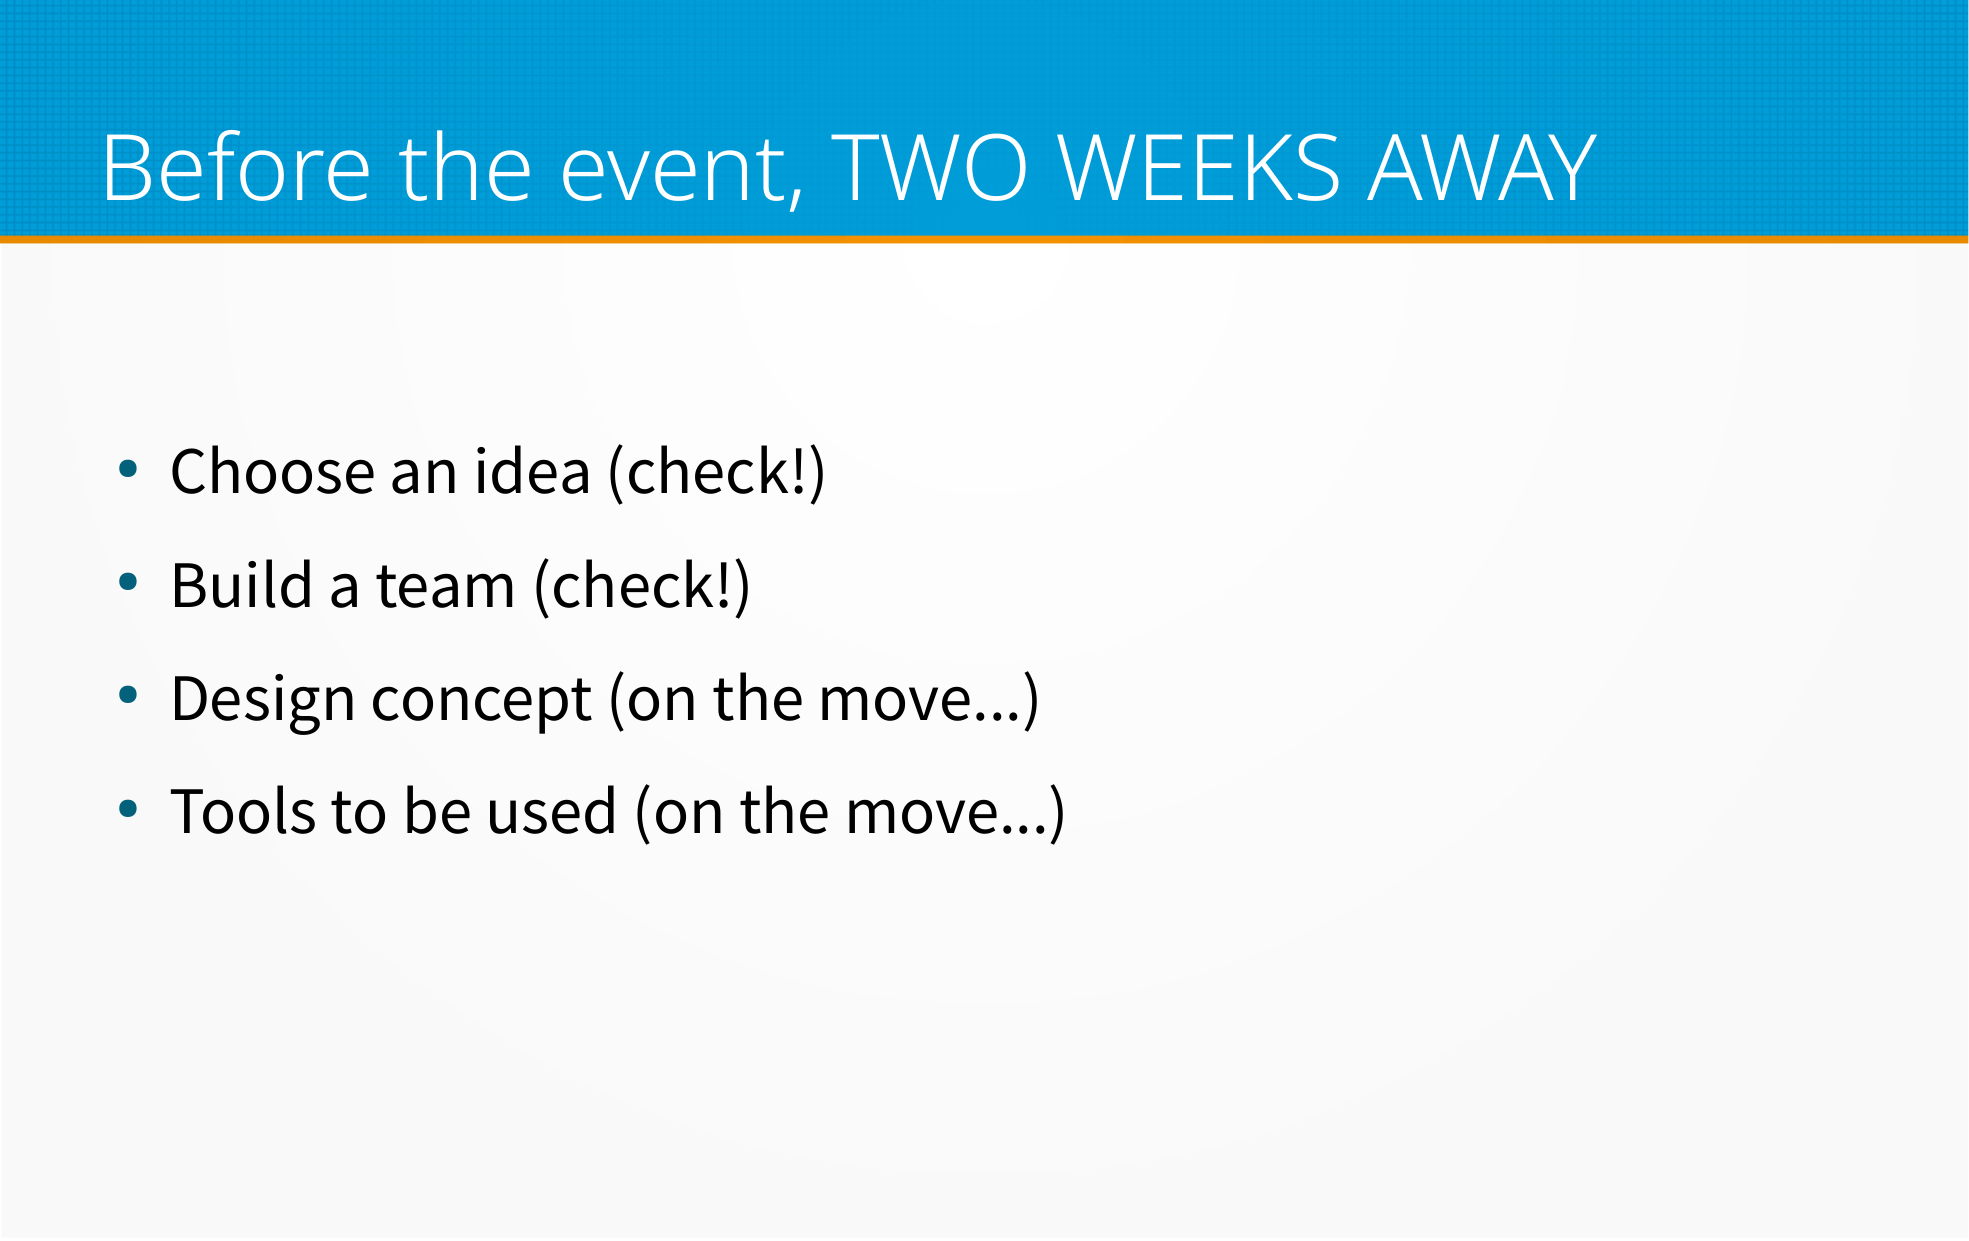

# Before the event, TWO WEEKS AWAY
Choose an idea (check!)
Build a team (check!)
Design concept (on the move...)
Tools to be used (on the move...)